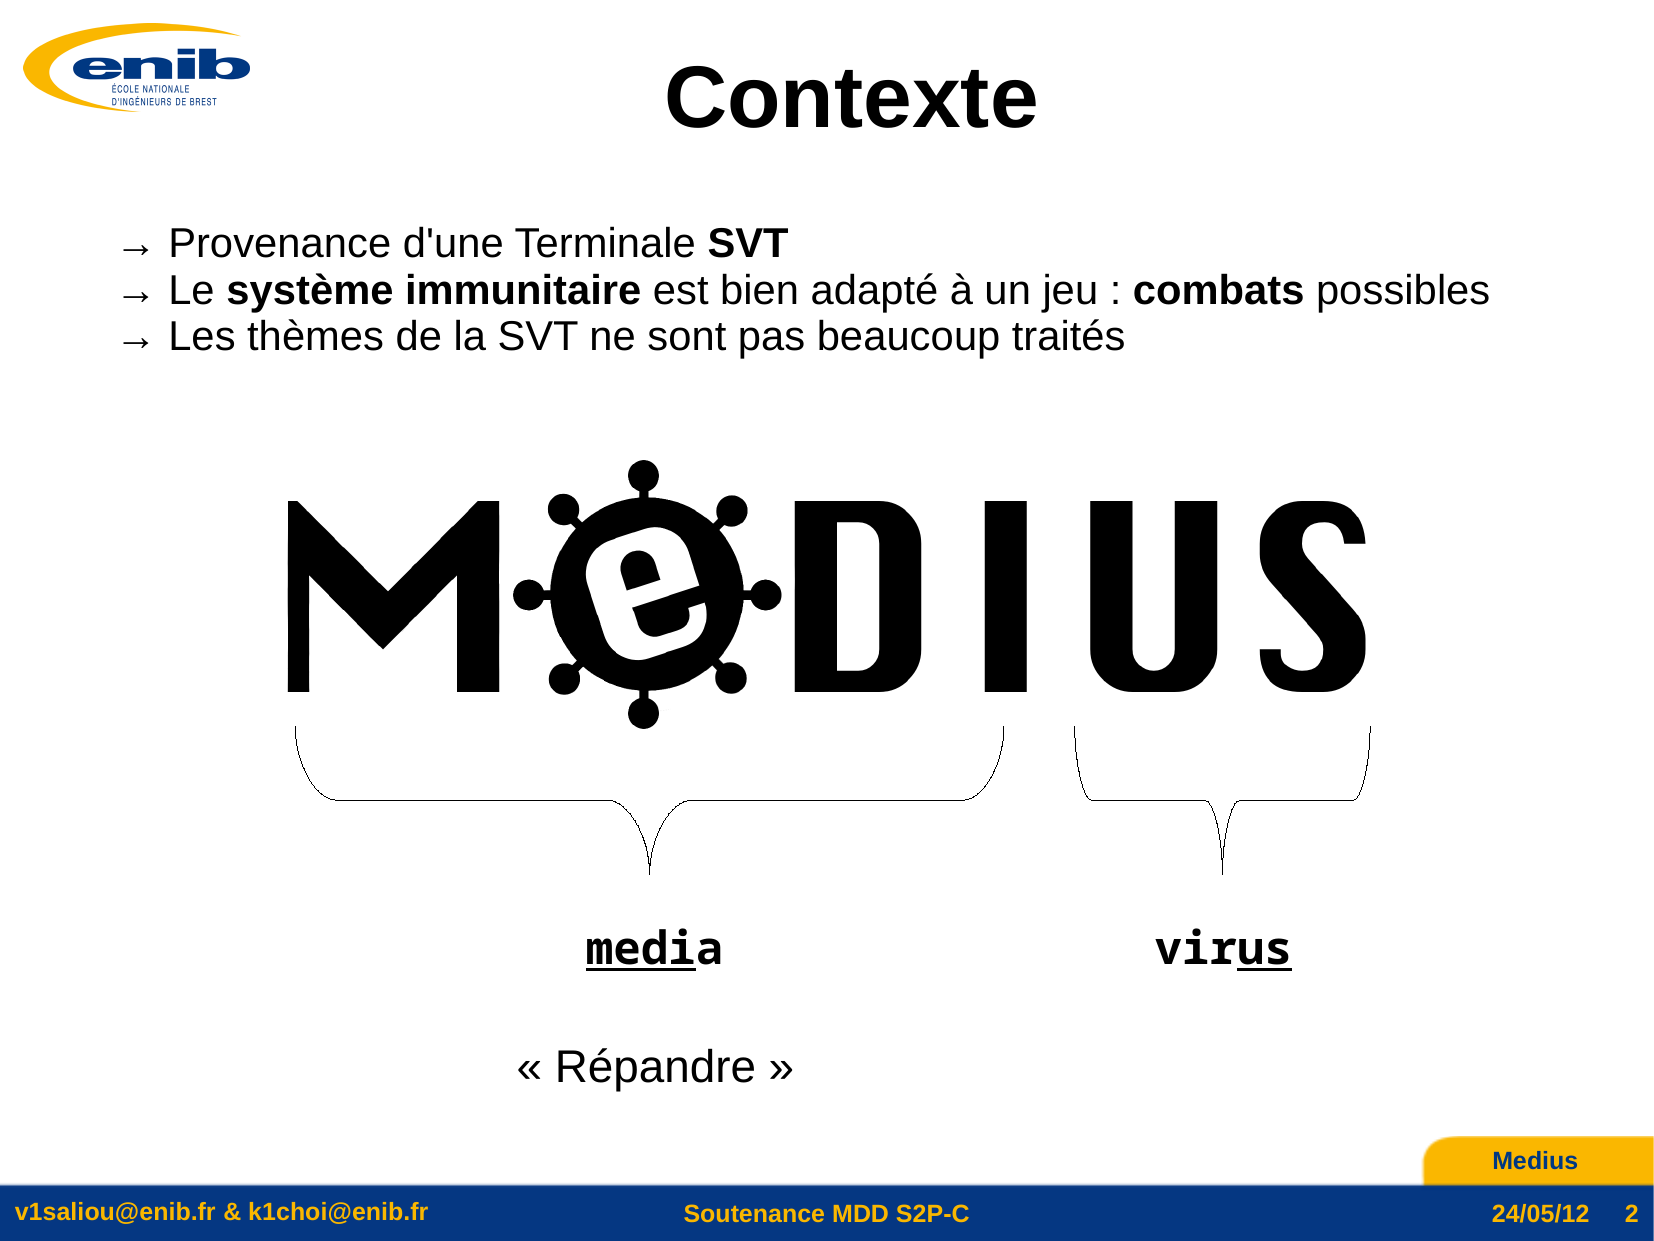

Contexte
→ Provenance d'une Terminale SVT
→ Le système immunitaire est bien adapté à un jeu : combats possibles
→ Les thèmes de la SVT ne sont pas beaucoup traités
media
virus
« Répandre »